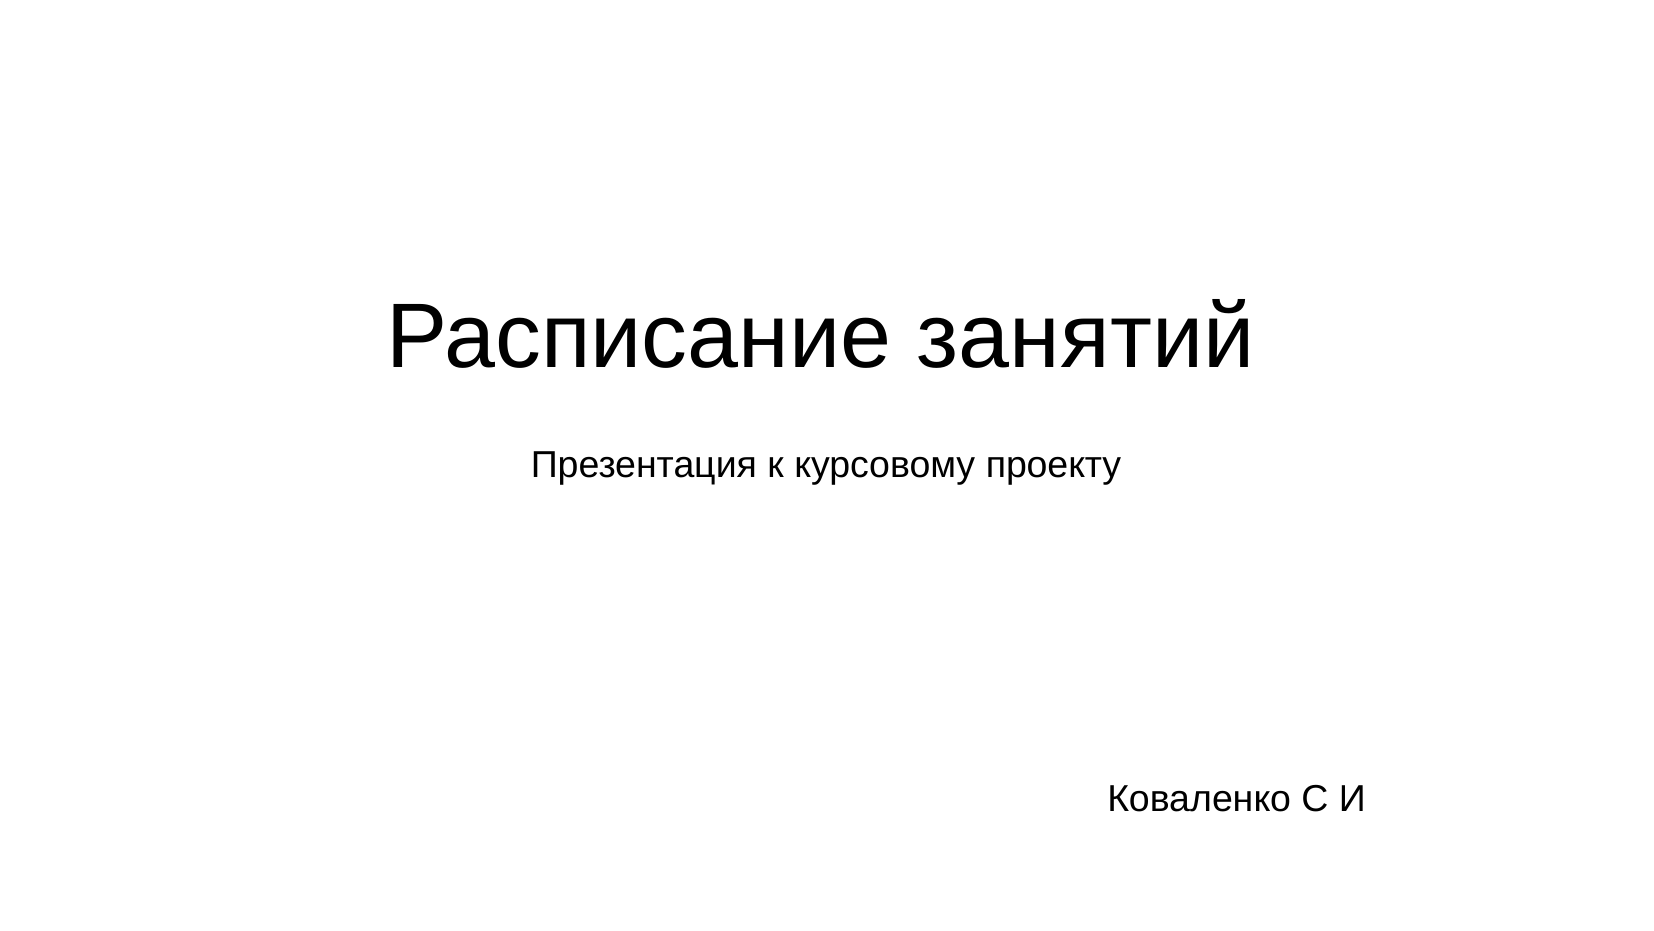

# Расписание занятий
Презентация к курсовому проекту
Коваленко С И